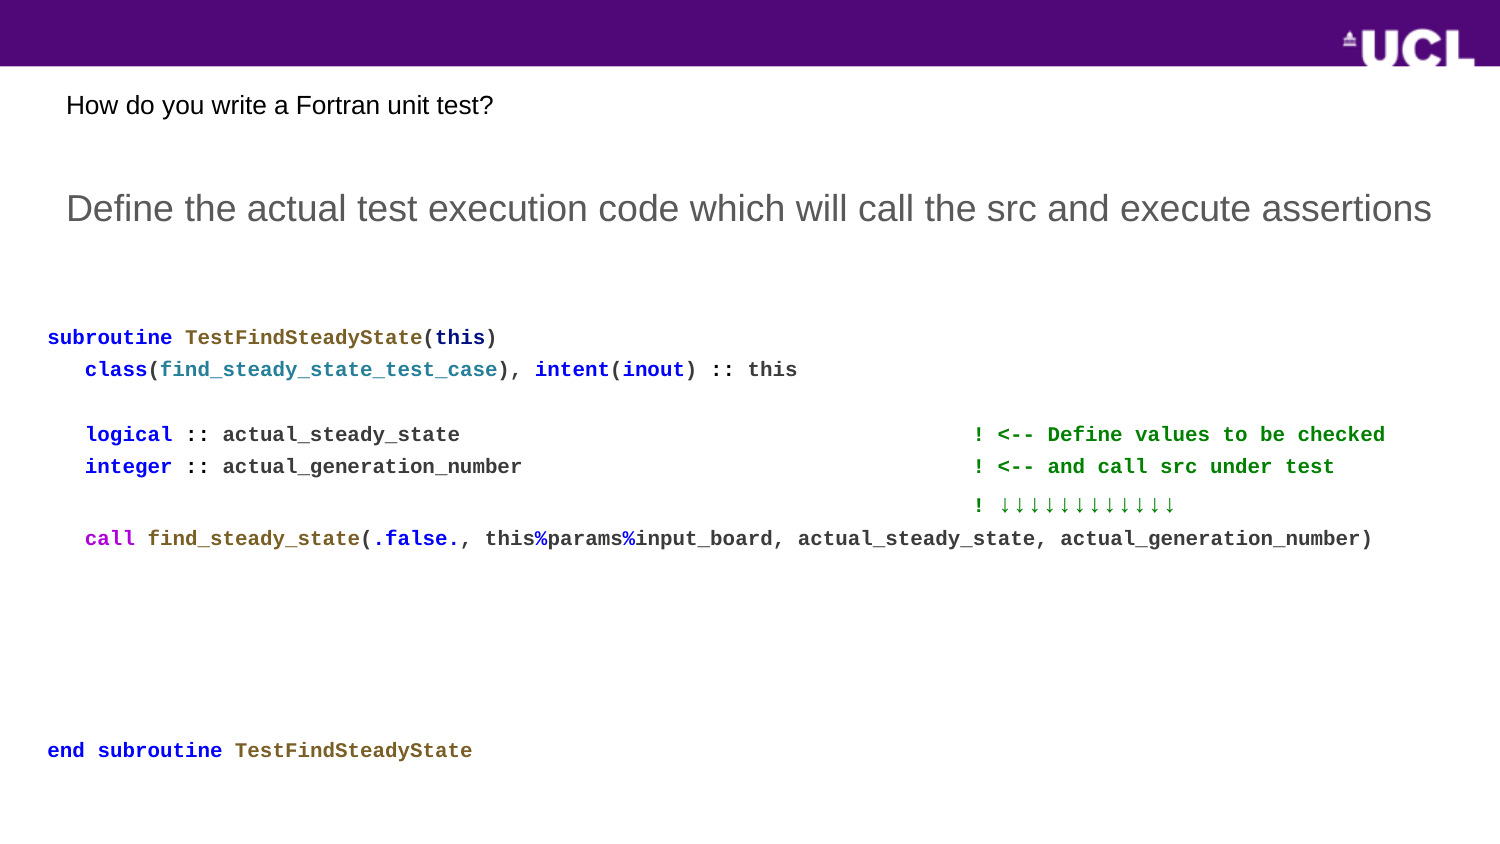

# How do you write a Fortran unit test?
Define the actual test execution code which will call the src and execute assertions
subroutine TestFindSteadyState(this)
 class(find_steady_state_test_case), intent(inout) :: this
 logical :: actual_steady_state ! <-- Define values to be checked
 integer :: actual_generation_number ! <-- and call src under test
	 ! ↓↓↓↓↓↓↓↓↓↓↓↓
 call find_steady_state(.false., this%params%input_board, actual_steady_state, actual_generation_number)
end subroutine TestFindSteadyState